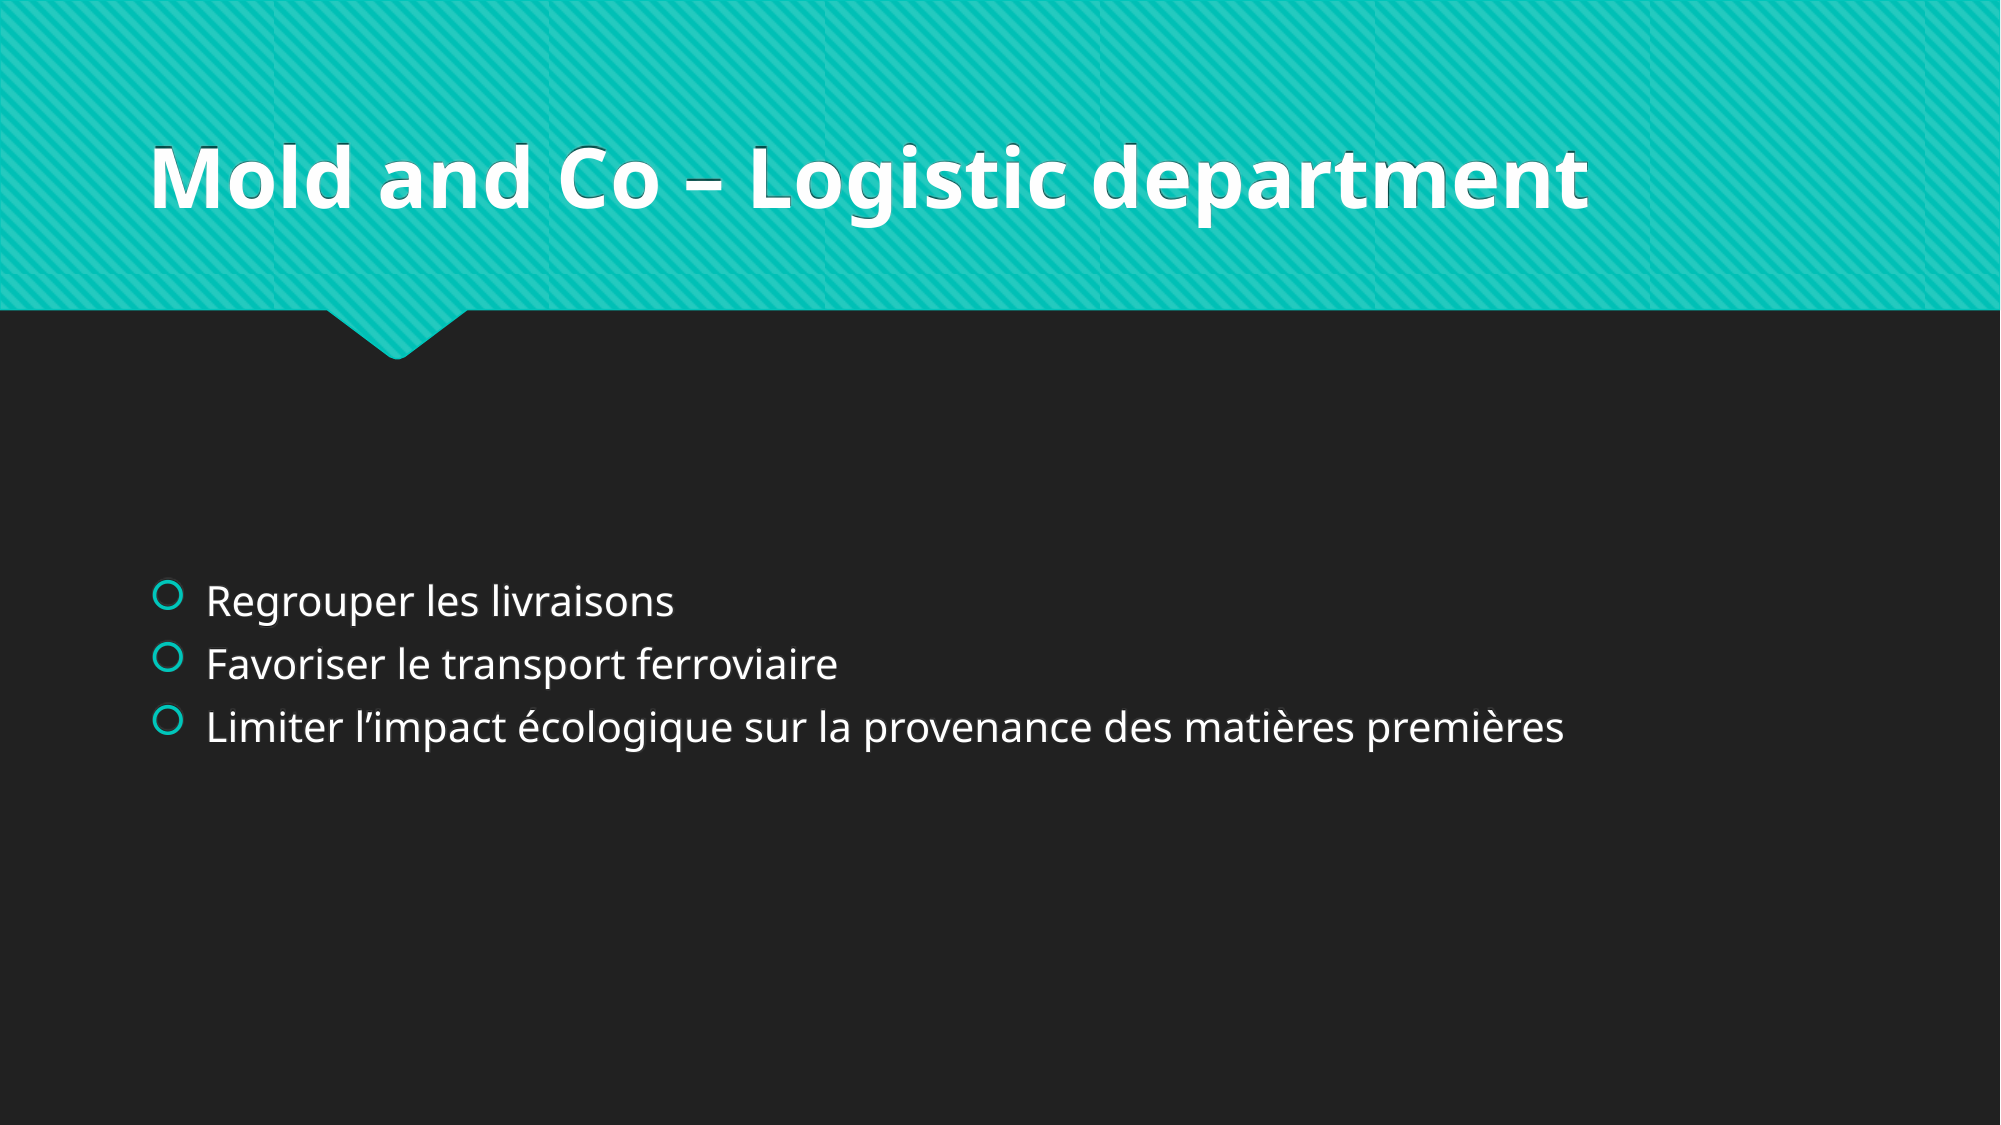

# Mold and Co – Logistic department
Regrouper les livraisons
Favoriser le transport ferroviaire
Limiter l’impact écologique sur la provenance des matières premières